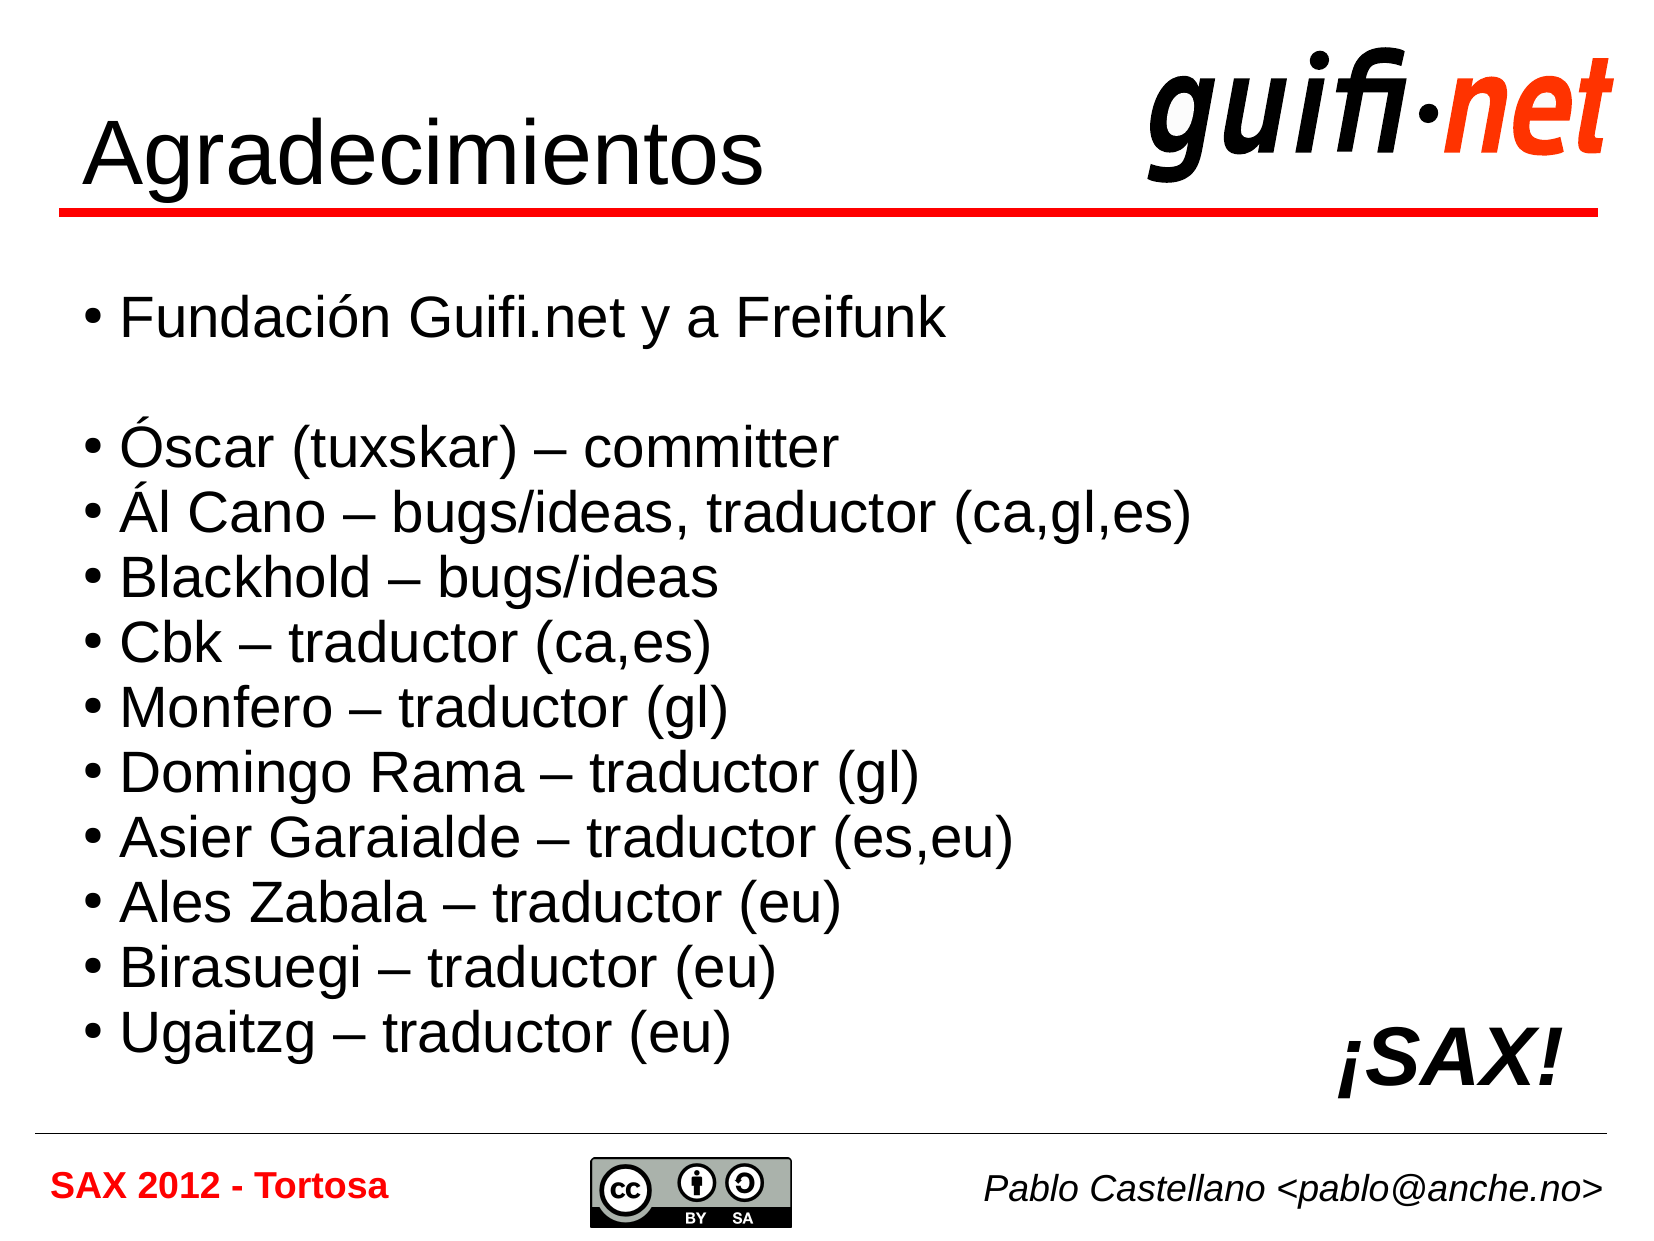

# Agradecimientos
 Fundación Guifi.net y a Freifunk
 Óscar (tuxskar) – committer
 Ál Cano – bugs/ideas, traductor (ca,gl,es)
 Blackhold – bugs/ideas
 Cbk – traductor (ca,es)
 Monfero – traductor (gl)
 Domingo Rama – traductor (gl)
 Asier Garaialde – traductor (es,eu)
 Ales Zabala – traductor (eu)
 Birasuegi – traductor (eu)
 Ugaitzg – traductor (eu)
¡SAX!
SAX 2012 - Tortosa
Pablo Castellano <pablo@anche.no>